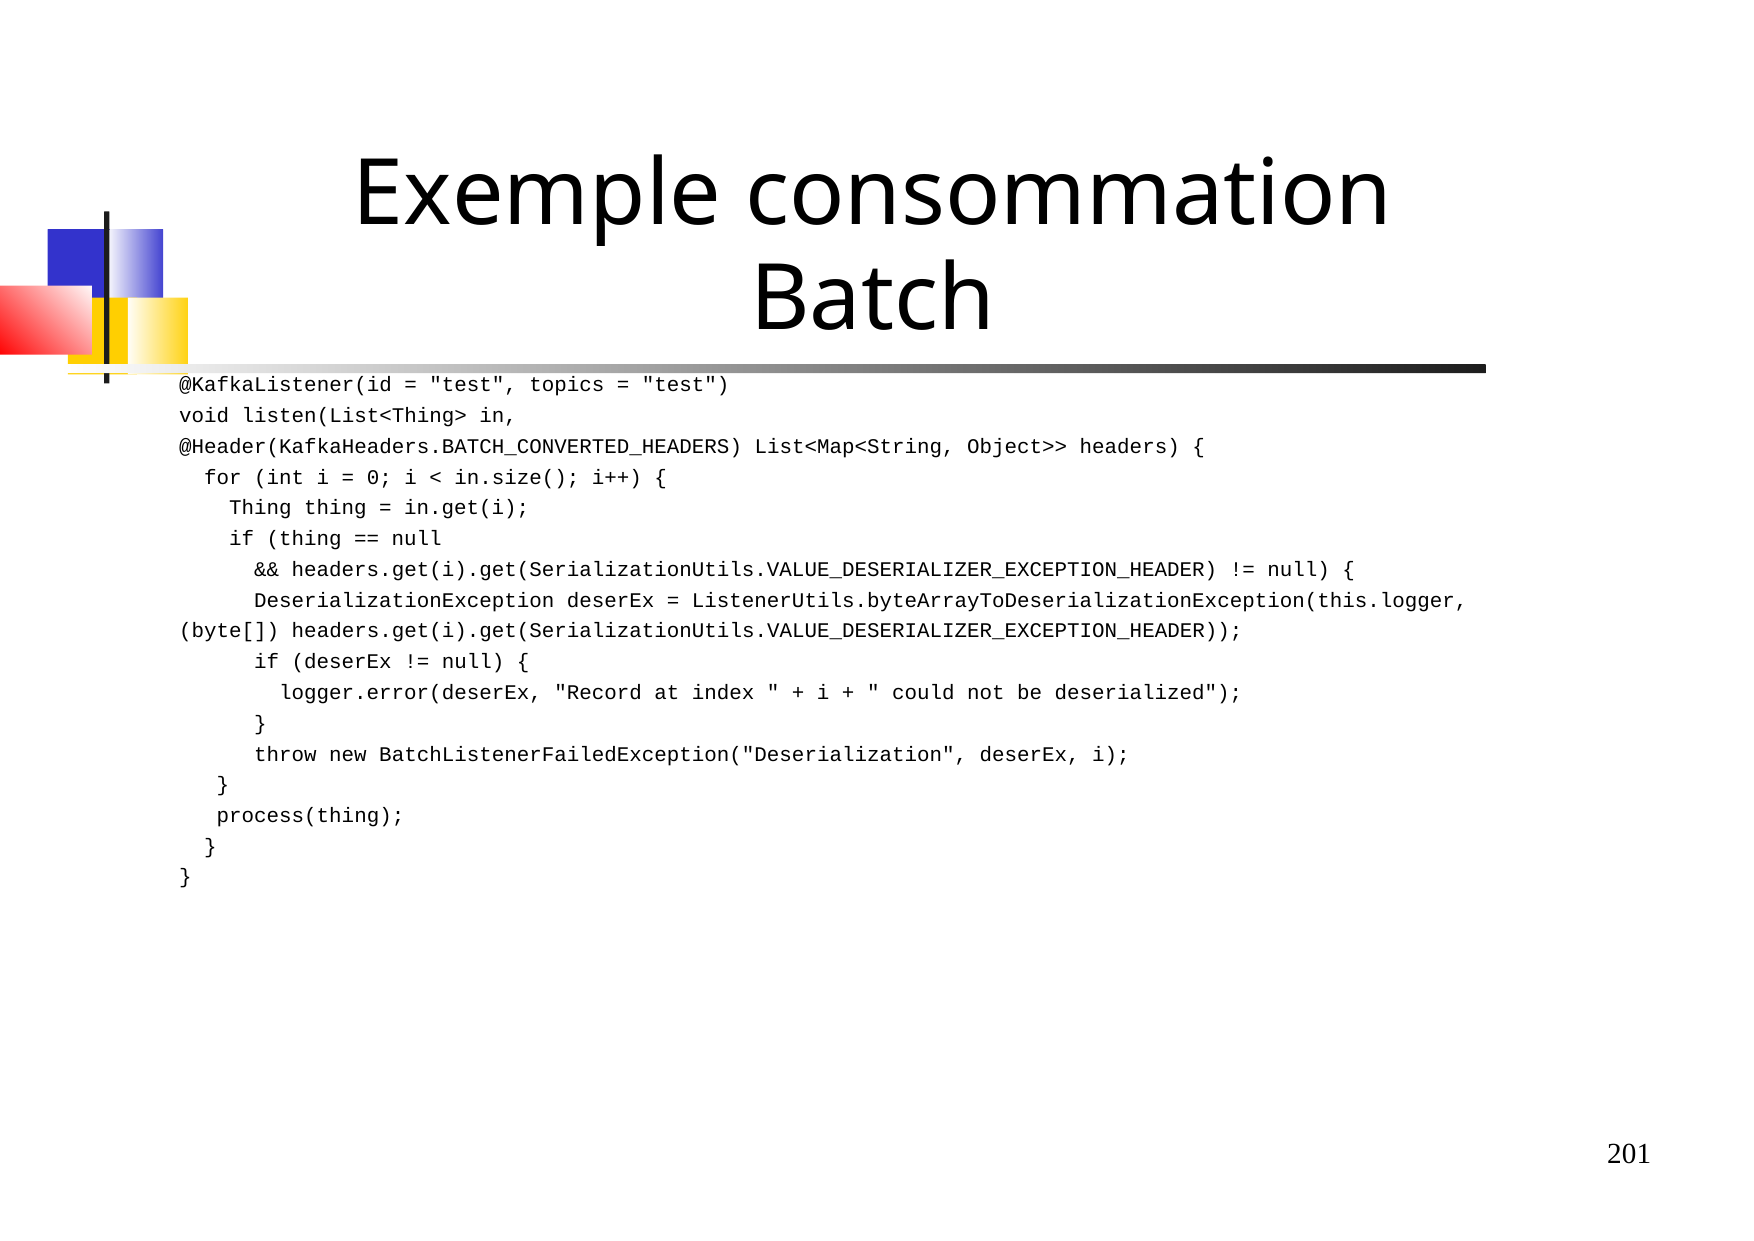

# Exemple consommation Batch
@KafkaListener(id = "test", topics = "test")
void listen(List<Thing> in,
@Header(KafkaHeaders.BATCH_CONVERTED_HEADERS) List<Map<String, Object>> headers) {
 for (int i = 0; i < in.size(); i++) {
 Thing thing = in.get(i);
 if (thing == null
 && headers.get(i).get(SerializationUtils.VALUE_DESERIALIZER_EXCEPTION_HEADER) != null) {
 DeserializationException deserEx = ListenerUtils.byteArrayToDeserializationException(this.logger,
(byte[]) headers.get(i).get(SerializationUtils.VALUE_DESERIALIZER_EXCEPTION_HEADER));
 if (deserEx != null) {
 logger.error(deserEx, "Record at index " + i + " could not be deserialized");
 }
 throw new BatchListenerFailedException("Deserialization", deserEx, i);
 }
 process(thing);
 }
}